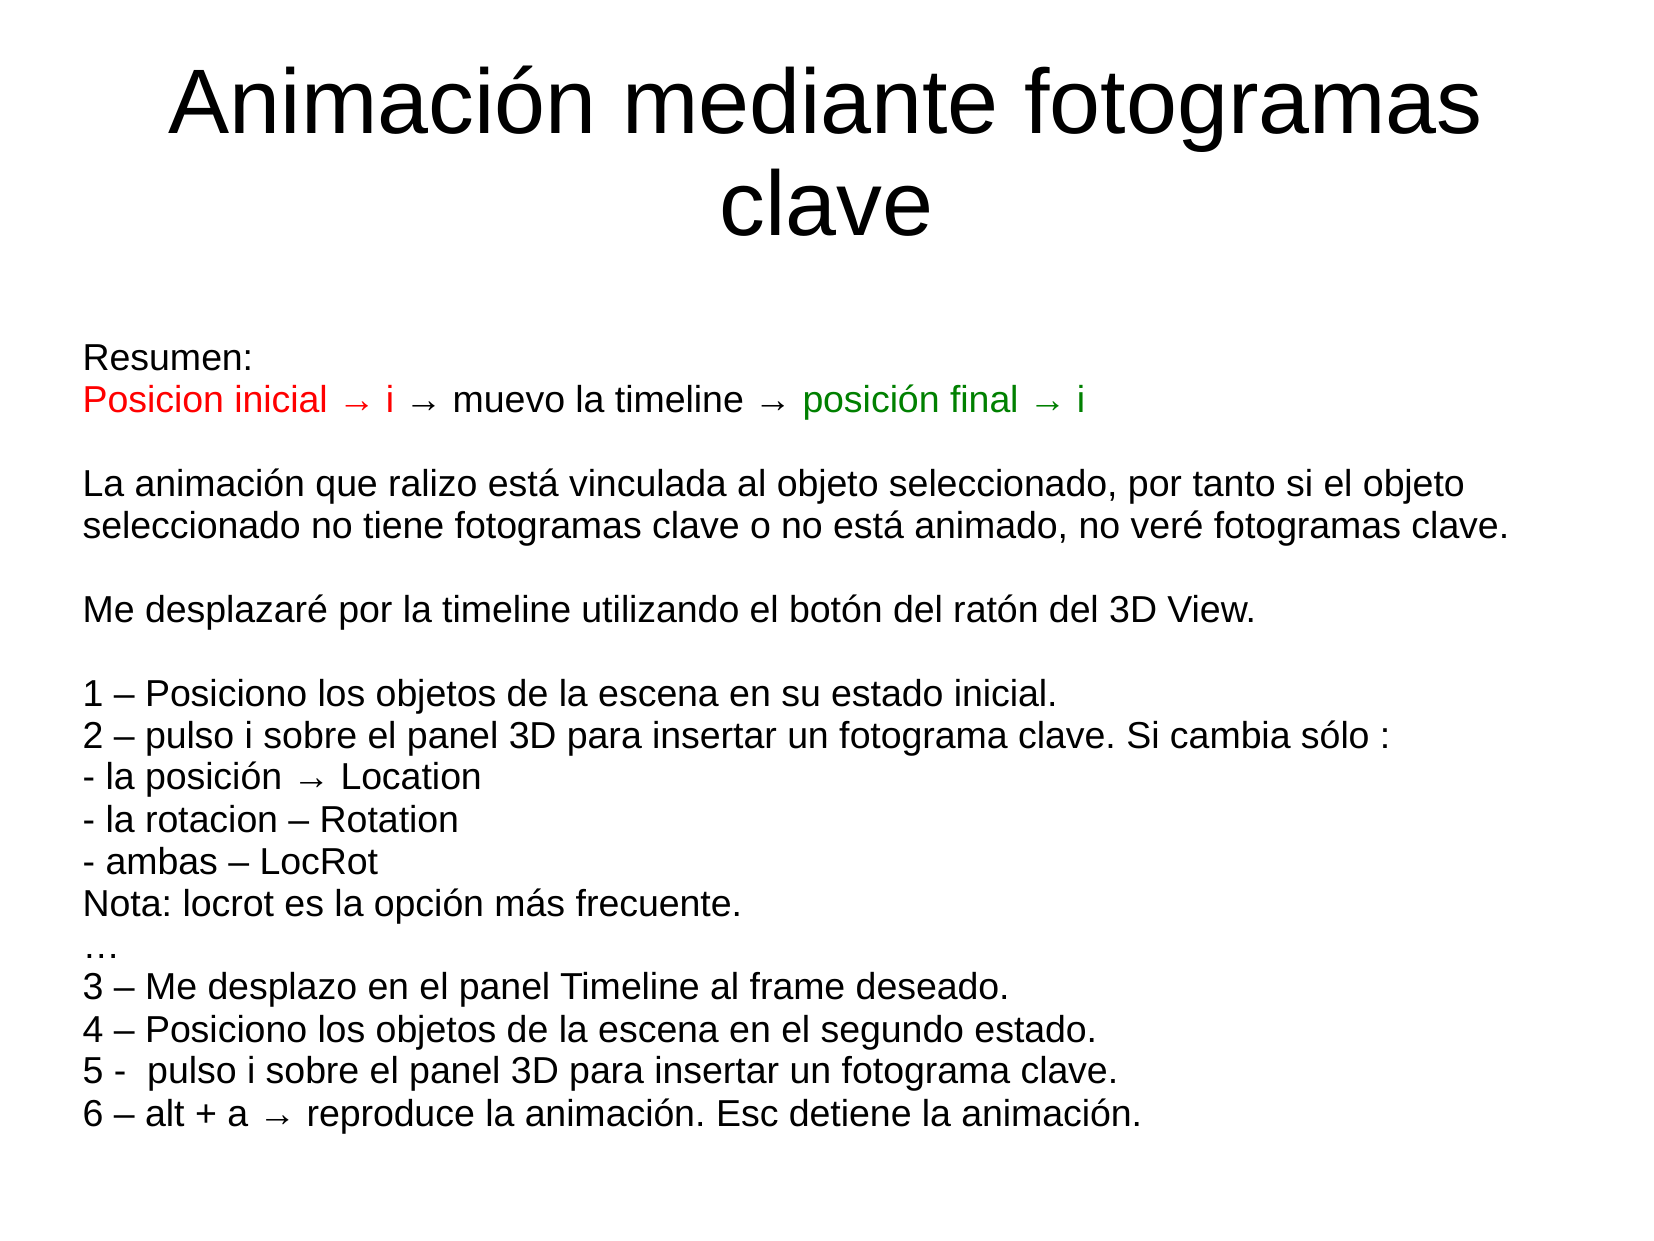

# Animación mediante fotogramas clave
Resumen:
Posicion inicial → i → muevo la timeline → posición final → i
La animación que ralizo está vinculada al objeto seleccionado, por tanto si el objeto seleccionado no tiene fotogramas clave o no está animado, no veré fotogramas clave.
Me desplazaré por la timeline utilizando el botón del ratón del 3D View.
1 – Posiciono los objetos de la escena en su estado inicial.
2 – pulso i sobre el panel 3D para insertar un fotograma clave. Si cambia sólo :
- la posición → Location
- la rotacion – Rotation
- ambas – LocRot
Nota: locrot es la opción más frecuente.
…
3 – Me desplazo en el panel Timeline al frame deseado.
4 – Posiciono los objetos de la escena en el segundo estado.
5 - pulso i sobre el panel 3D para insertar un fotograma clave.
6 – alt + a → reproduce la animación. Esc detiene la animación.